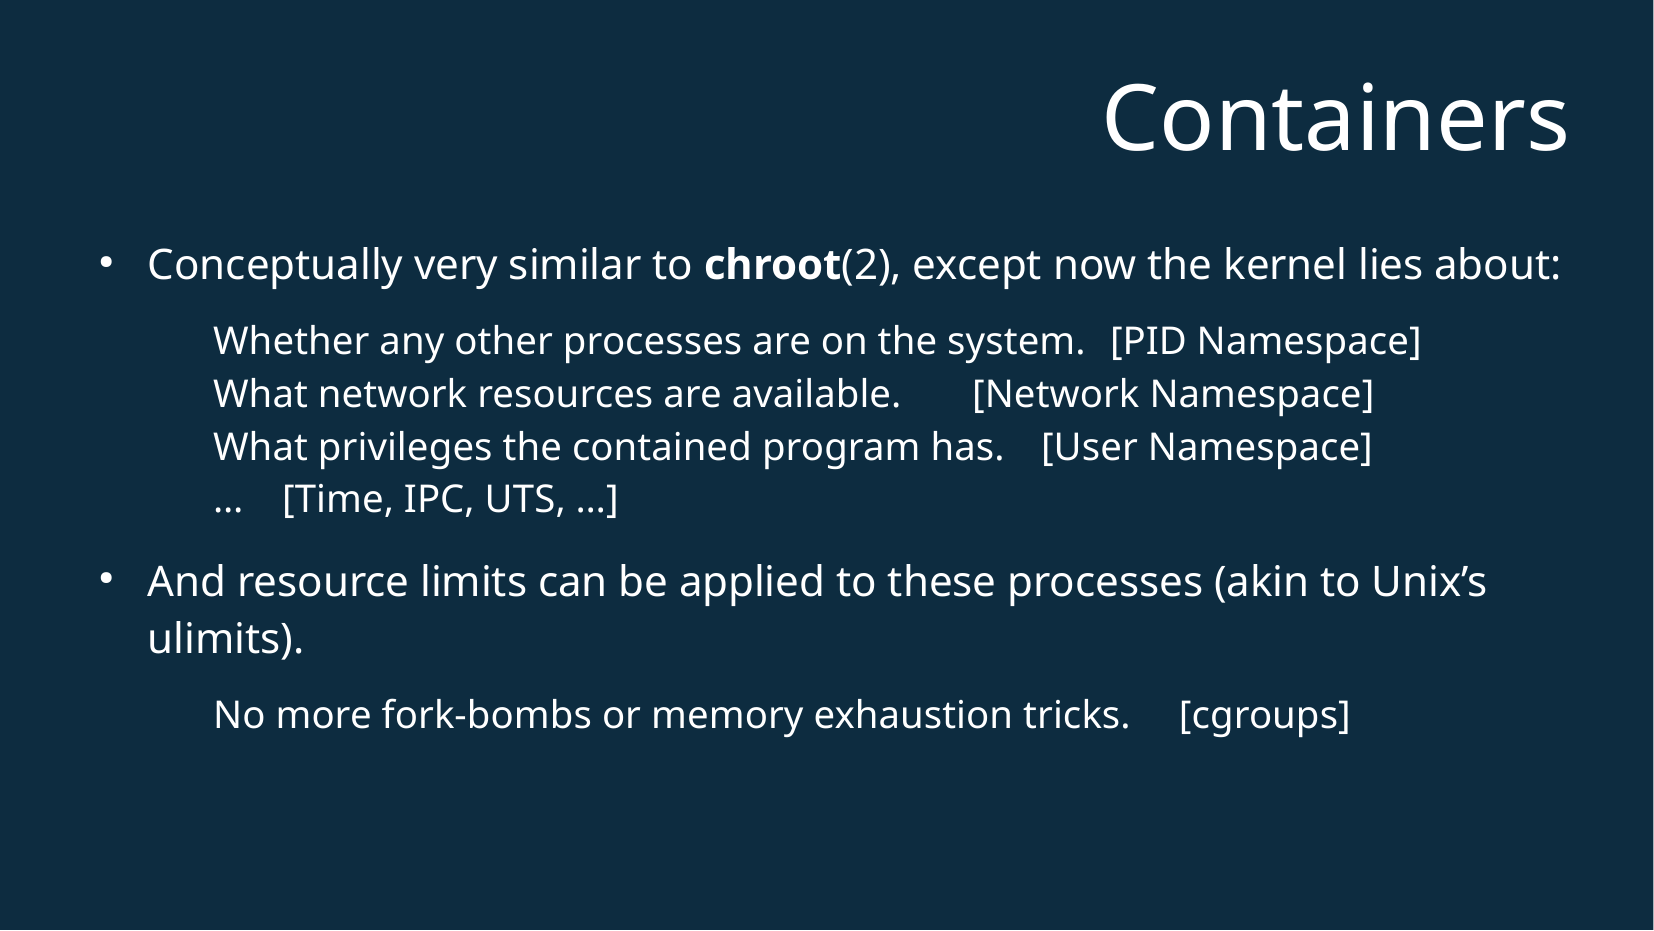

# Containers
Conceptually very similar to chroot(2), except now the kernel lies about:
Whether any other processes are on the system.		[PID Namespace]
What network resources are available.				[Network Namespace]
What privileges the contained program has.			[User Namespace]
…											[Time, IPC, UTS, …]
And resource limits can be applied to these processes (akin to Unix’s ulimits).
No more fork-bombs or memory exhaustion tricks.	[cgroups]